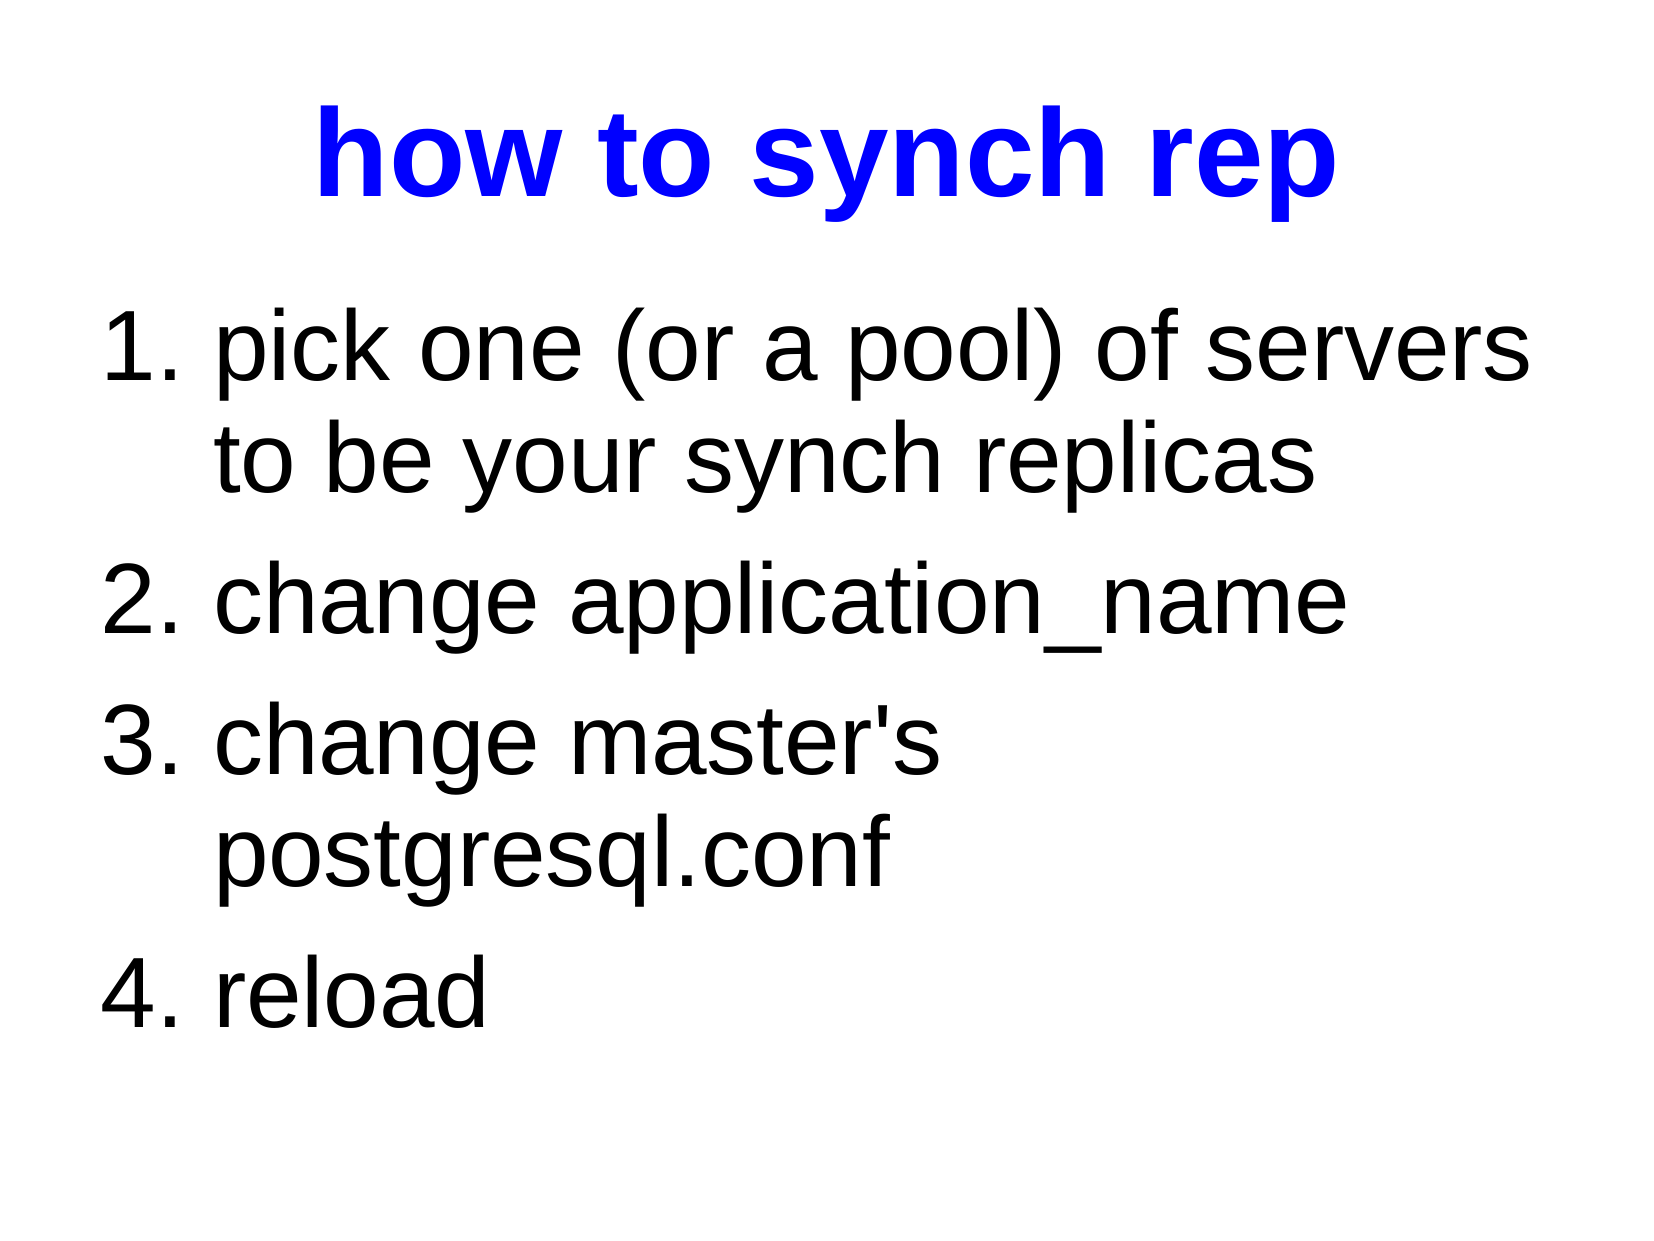

# how to synch rep
pick one (or a pool) of servers to be your synch replicas
change application_name
change master's postgresql.conf
reload